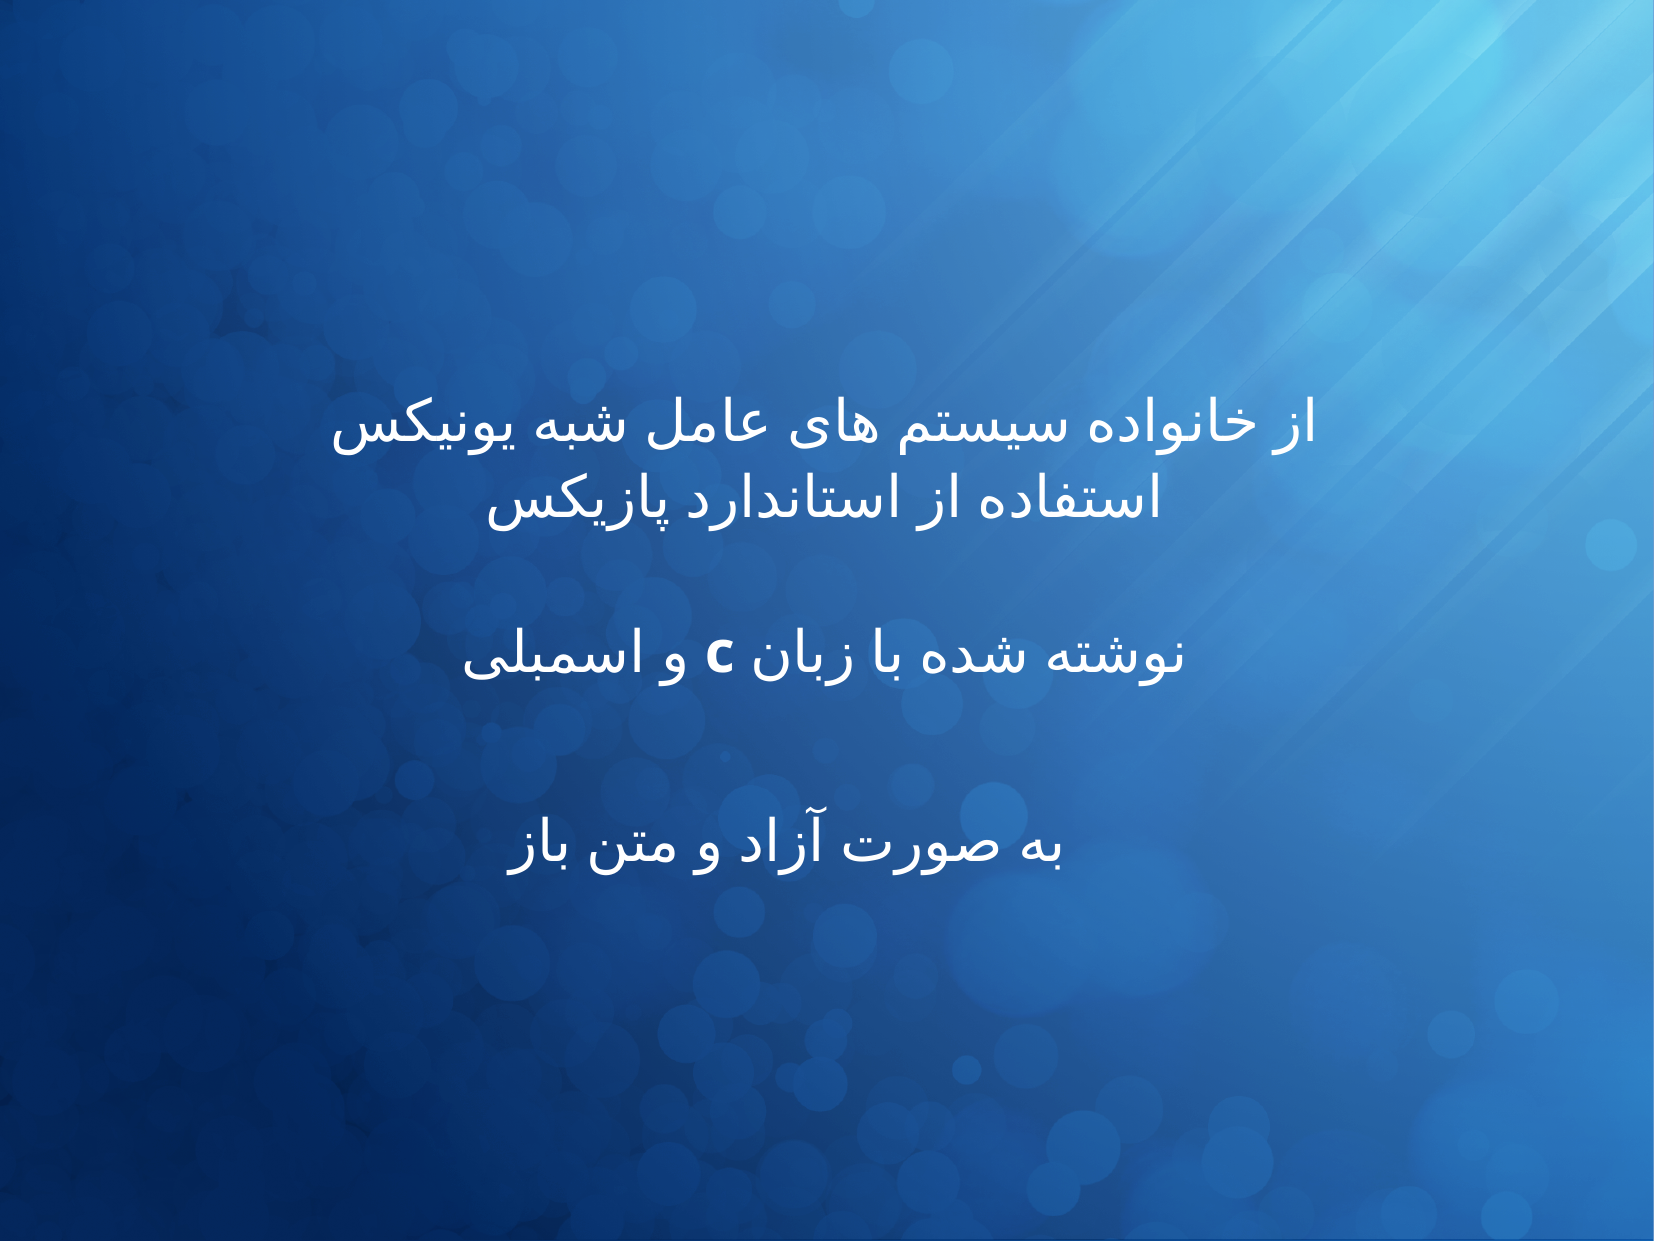

# از خانواده سیستم های عامل شبه یونیکس استفاده از استاندارد پازیکس
نوشته شده با زبان c و اسمبلی
به صورت آزاد و متن باز